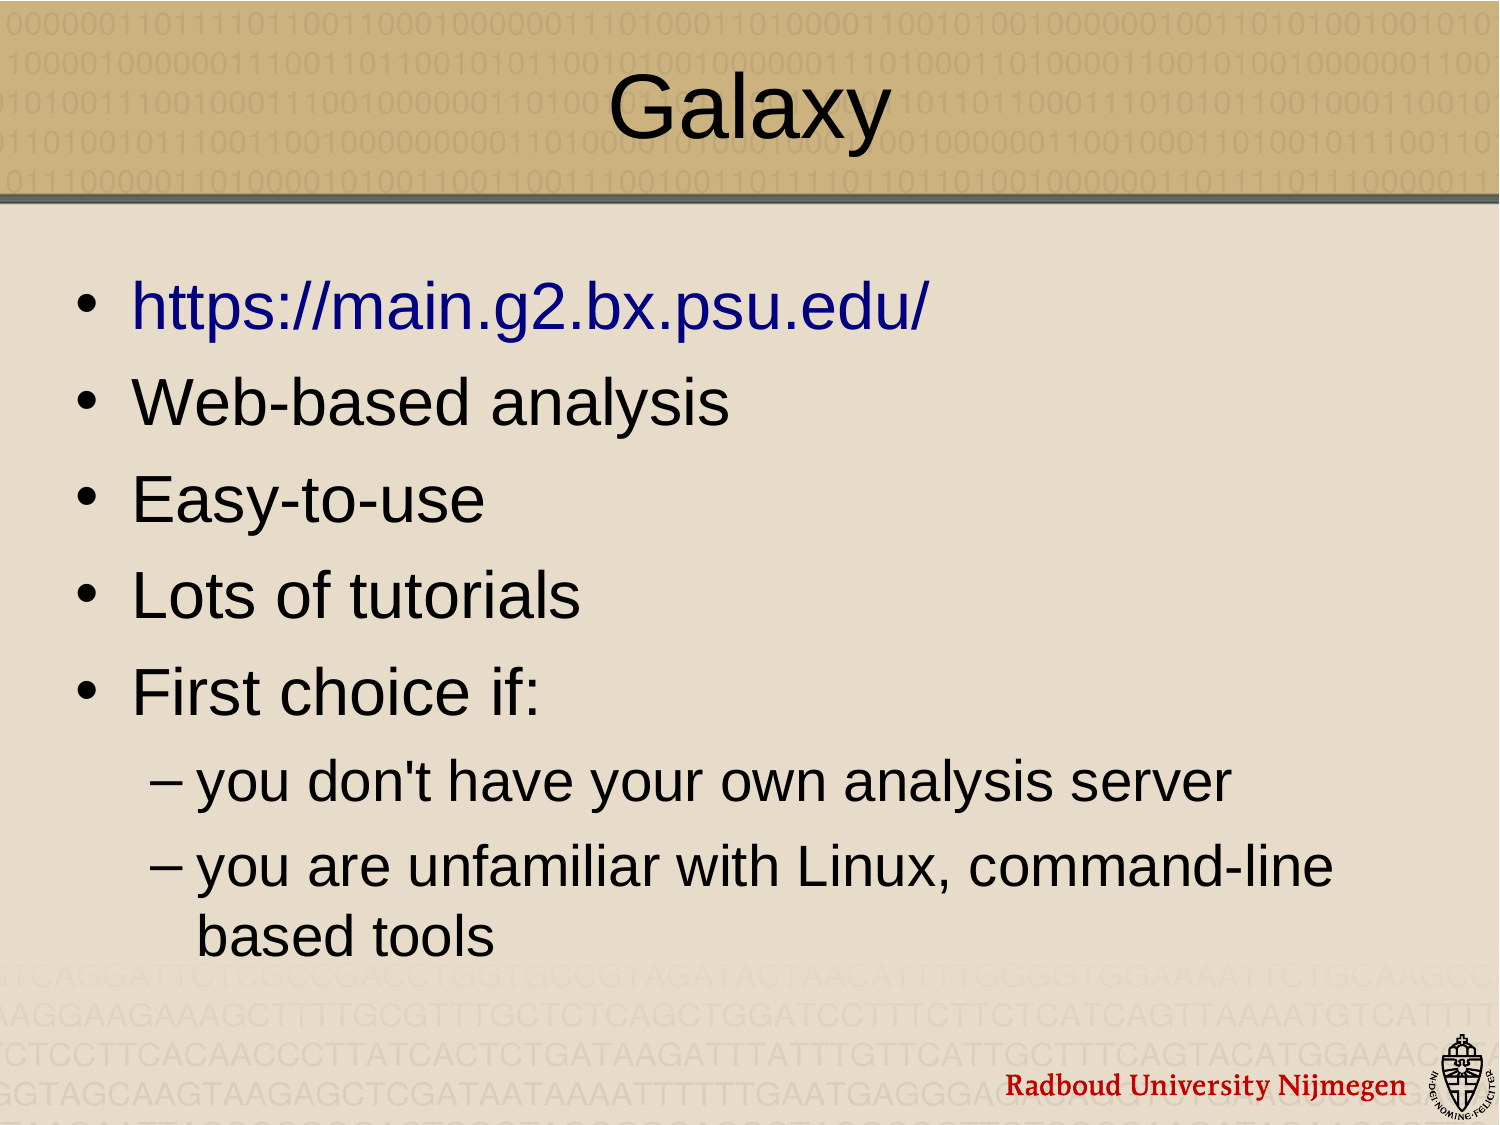

# Galaxy
https://main.g2.bx.psu.edu/
Web-based analysis
Easy-to-use
Lots of tutorials
First choice if:
you don't have your own analysis server
you are unfamiliar with Linux, command-line based tools